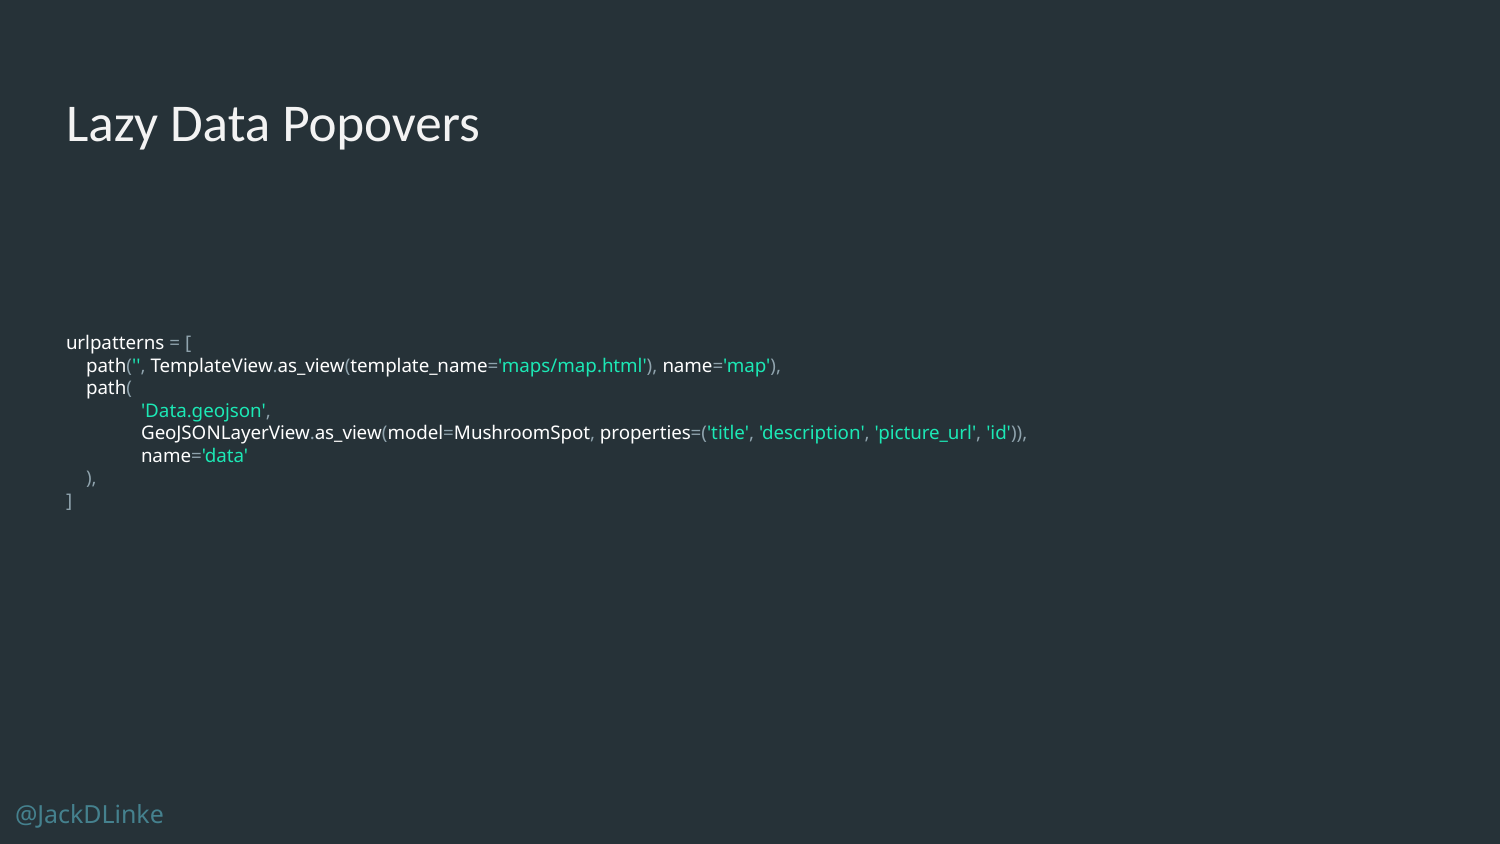

# Lazy Data Popovers
urlpatterns = [
 path('', TemplateView.as_view(template_name='maps/map.html'), name='map'),
 path(
'Data.geojson',
GeoJSONLayerView.as_view(model=MushroomSpot, properties=('title', 'description', 'picture_url', 'id')),
name='data'
 ),
]